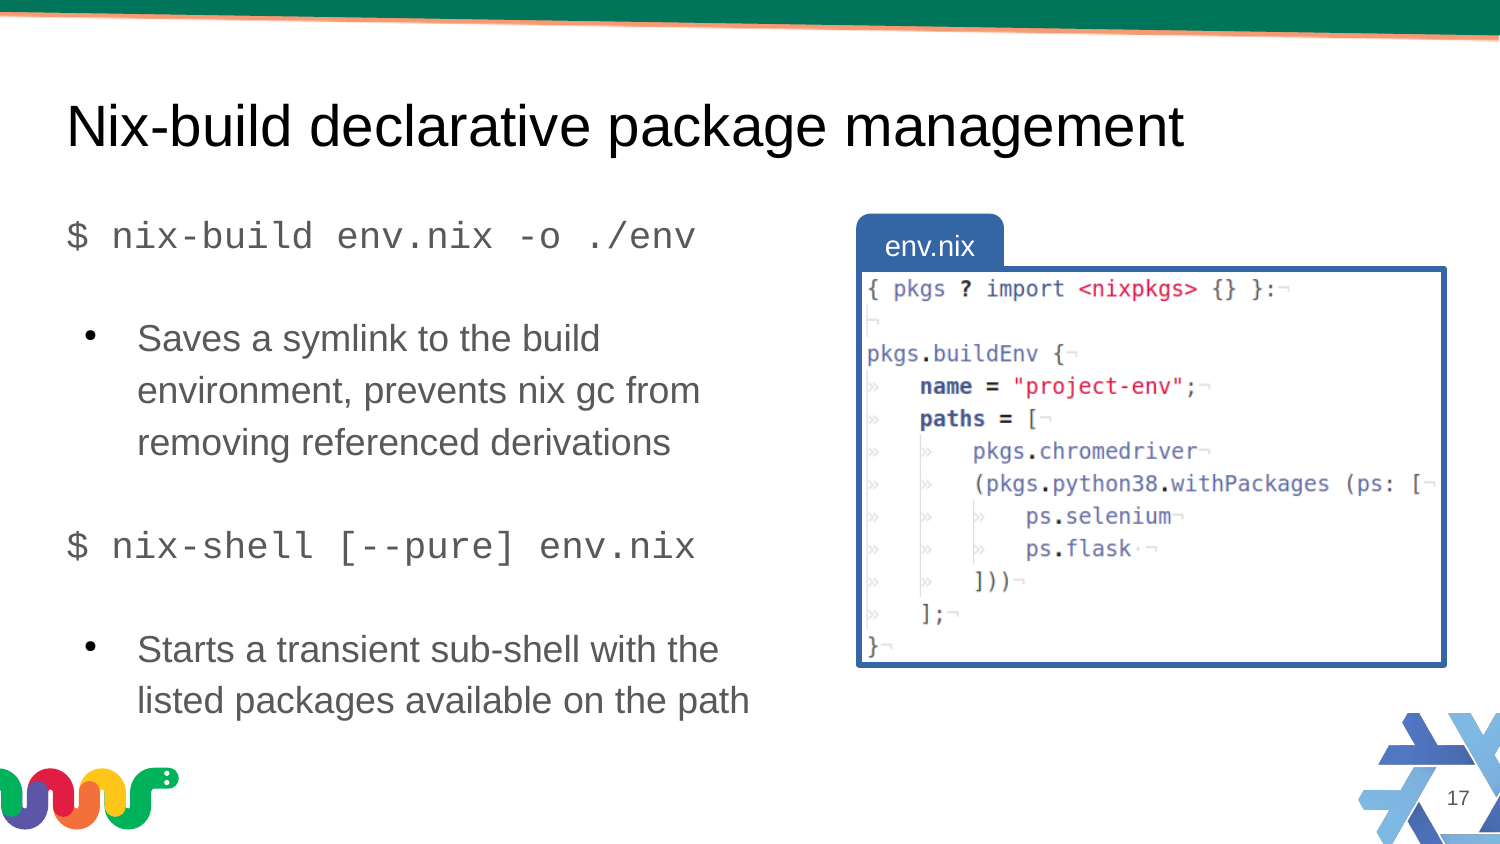

# Nix-build declarative package management
$ nix-build env.nix -o ./env
Saves a symlink to the build environment, prevents nix gc from removing referenced derivations
$ nix-shell [--pure] env.nix
Starts a transient sub-shell with the listed packages available on the path
env.nix
17